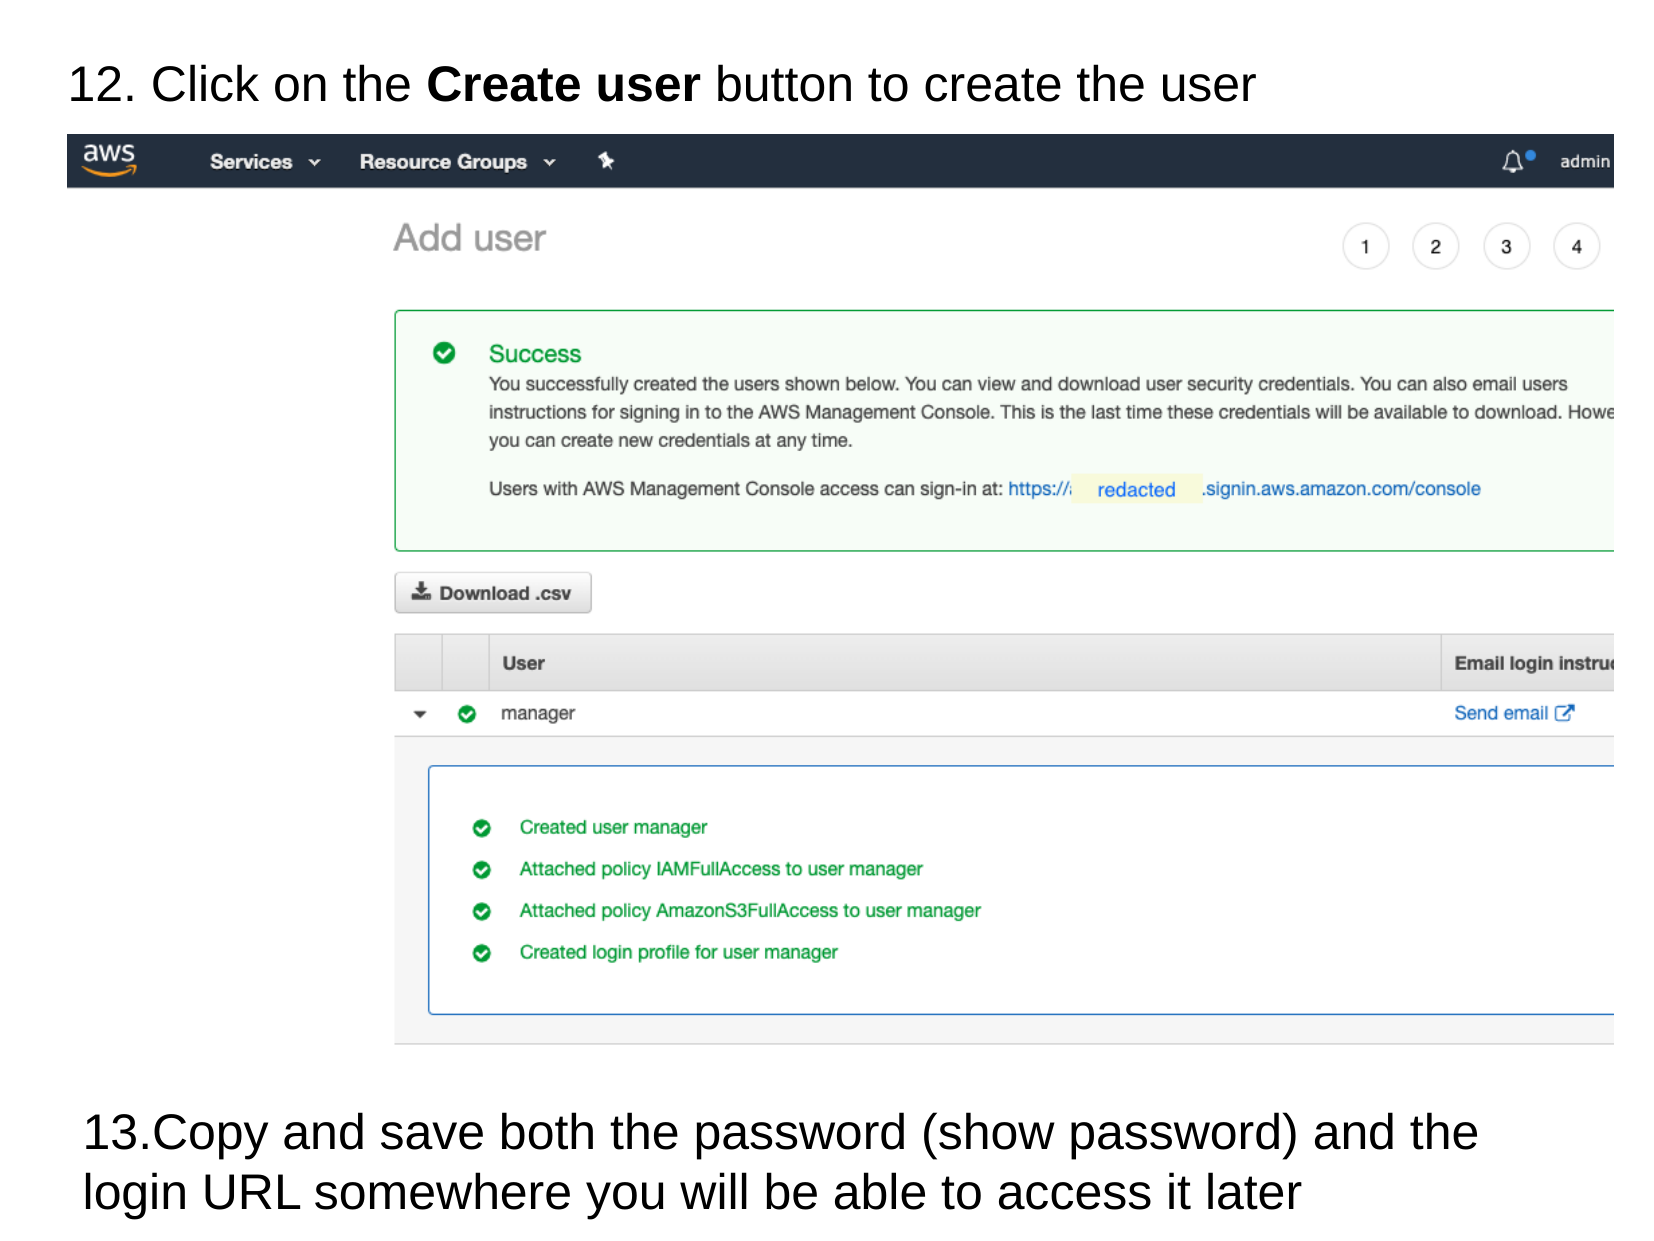

# 12. Click on the Create user button to create the user
Copy and save both the password (show password) and the login URL somewhere you will be able to access it later